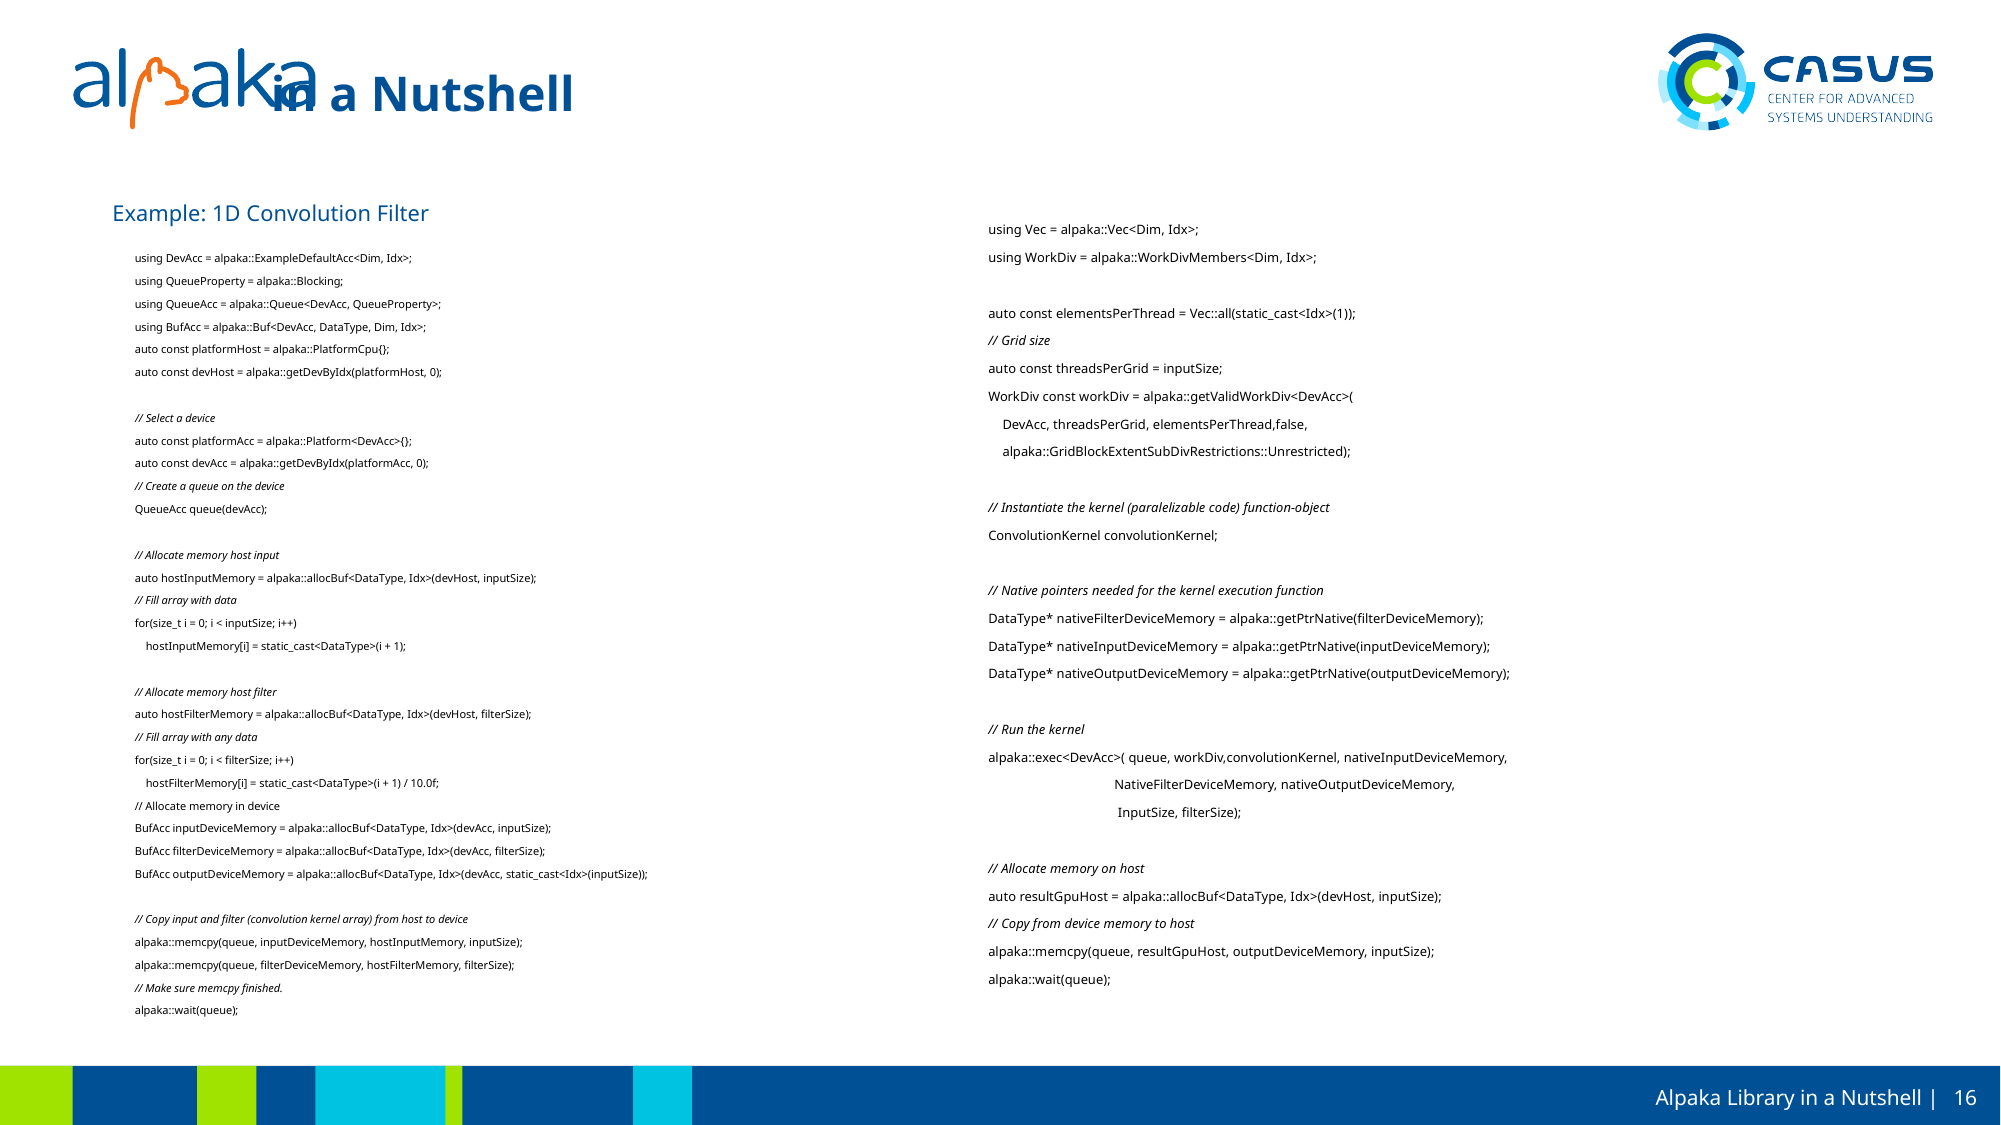

in a Nutshell
 using Vec = alpaka::Vec<Dim, Idx>;
 using WorkDiv = alpaka::WorkDivMembers<Dim, Idx>;
 auto const elementsPerThread = Vec::all(static_cast<Idx>(1));
 // Grid size
 auto const threadsPerGrid = inputSize;
 WorkDiv const workDiv = alpaka::getValidWorkDiv<DevAcc>(
 DevAcc, threadsPerGrid, elementsPerThread,false,
 alpaka::GridBlockExtentSubDivRestrictions::Unrestricted);
 // Instantiate the kernel (paralelizable code) function-object
 ConvolutionKernel convolutionKernel;
 // Native pointers needed for the kernel execution function
 DataType* nativeFilterDeviceMemory = alpaka::getPtrNative(filterDeviceMemory);
 DataType* nativeInputDeviceMemory = alpaka::getPtrNative(inputDeviceMemory);
 DataType* nativeOutputDeviceMemory = alpaka::getPtrNative(outputDeviceMemory);
 // Run the kernel
 alpaka::exec<DevAcc>( queue, workDiv,convolutionKernel, nativeInputDeviceMemory,
 NativeFilterDeviceMemory, nativeOutputDeviceMemory,
 InputSize, filterSize);
 // Allocate memory on host
 auto resultGpuHost = alpaka::allocBuf<DataType, Idx>(devHost, inputSize);
 // Copy from device memory to host
 alpaka::memcpy(queue, resultGpuHost, outputDeviceMemory, inputSize);
 alpaka::wait(queue);
# Example: 1D Convolution Filter
 using DevAcc = alpaka::ExampleDefaultAcc<Dim, Idx>;
 using QueueProperty = alpaka::Blocking;
 using QueueAcc = alpaka::Queue<DevAcc, QueueProperty>;
 using BufAcc = alpaka::Buf<DevAcc, DataType, Dim, Idx>;
 auto const platformHost = alpaka::PlatformCpu{};
 auto const devHost = alpaka::getDevByIdx(platformHost, 0);
 // Select a device
 auto const platformAcc = alpaka::Platform<DevAcc>{};
 auto const devAcc = alpaka::getDevByIdx(platformAcc, 0);
 // Create a queue on the device
 QueueAcc queue(devAcc);
 // Allocate memory host input
 auto hostInputMemory = alpaka::allocBuf<DataType, Idx>(devHost, inputSize);
 // Fill array with data
 for(size_t i = 0; i < inputSize; i++)
 hostInputMemory[i] = static_cast<DataType>(i + 1);
 // Allocate memory host filter
 auto hostFilterMemory = alpaka::allocBuf<DataType, Idx>(devHost, filterSize);
 // Fill array with any data
 for(size_t i = 0; i < filterSize; i++)
 hostFilterMemory[i] = static_cast<DataType>(i + 1) / 10.0f;
 // Allocate memory in device
 BufAcc inputDeviceMemory = alpaka::allocBuf<DataType, Idx>(devAcc, inputSize);
 BufAcc filterDeviceMemory = alpaka::allocBuf<DataType, Idx>(devAcc, filterSize);
 BufAcc outputDeviceMemory = alpaka::allocBuf<DataType, Idx>(devAcc, static_cast<Idx>(inputSize));
 // Copy input and filter (convolution kernel array) from host to device
 alpaka::memcpy(queue, inputDeviceMemory, hostInputMemory, inputSize);
 alpaka::memcpy(queue, filterDeviceMemory, hostFilterMemory, filterSize);
 // Make sure memcpy finished.
 alpaka::wait(queue);
Alpaka Library in a Nutshell
16